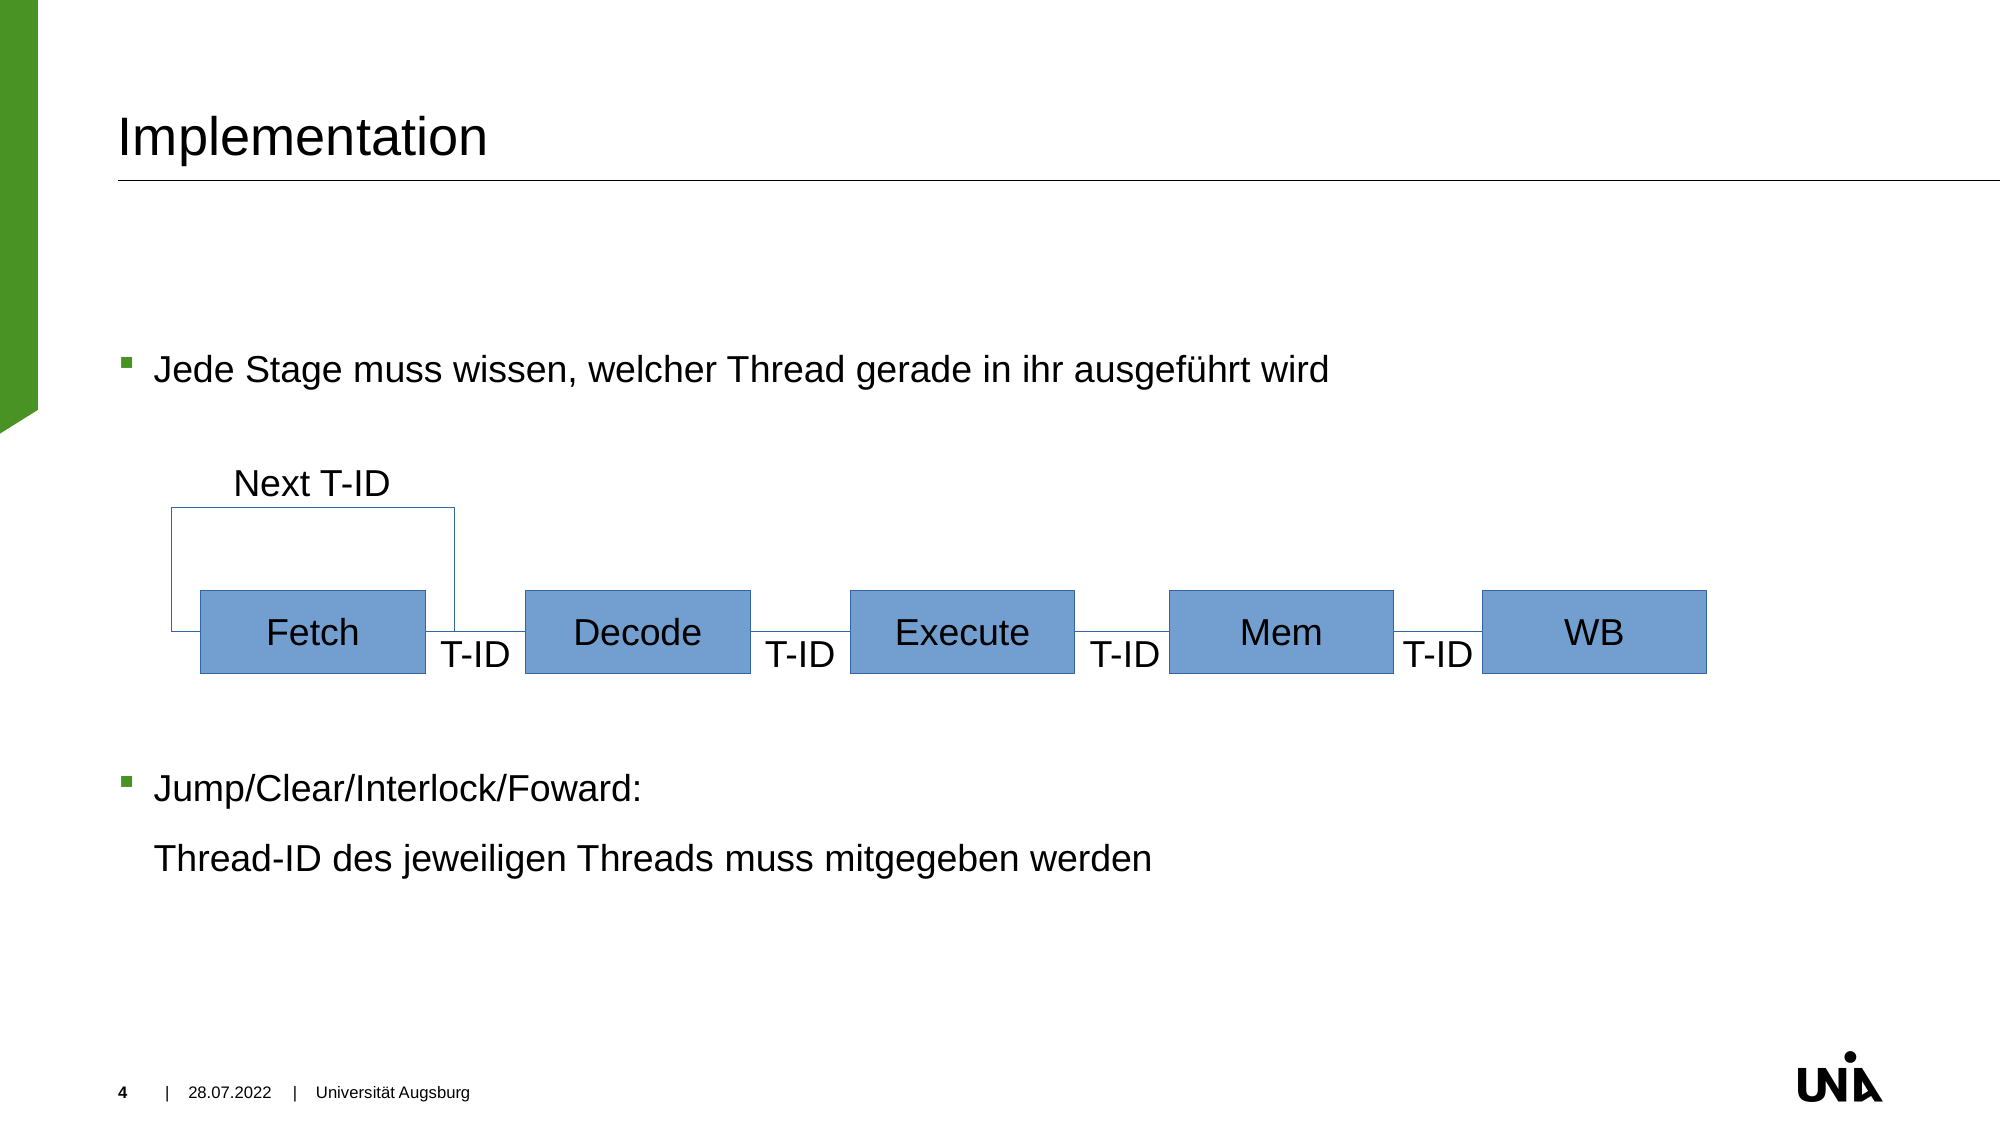

# Implementation
Jede Stage muss wissen, welcher Thread gerade in ihr ausgeführt wird
Jump/Clear/Interlock/Foward:
Thread-ID des jeweiligen Threads muss mitgegeben werden
Next T-ID
Fetch
Decode
Execute
Mem
WB
T-ID
T-ID
T-ID
T-ID
| 28.07.2022
| Universität Augsburg